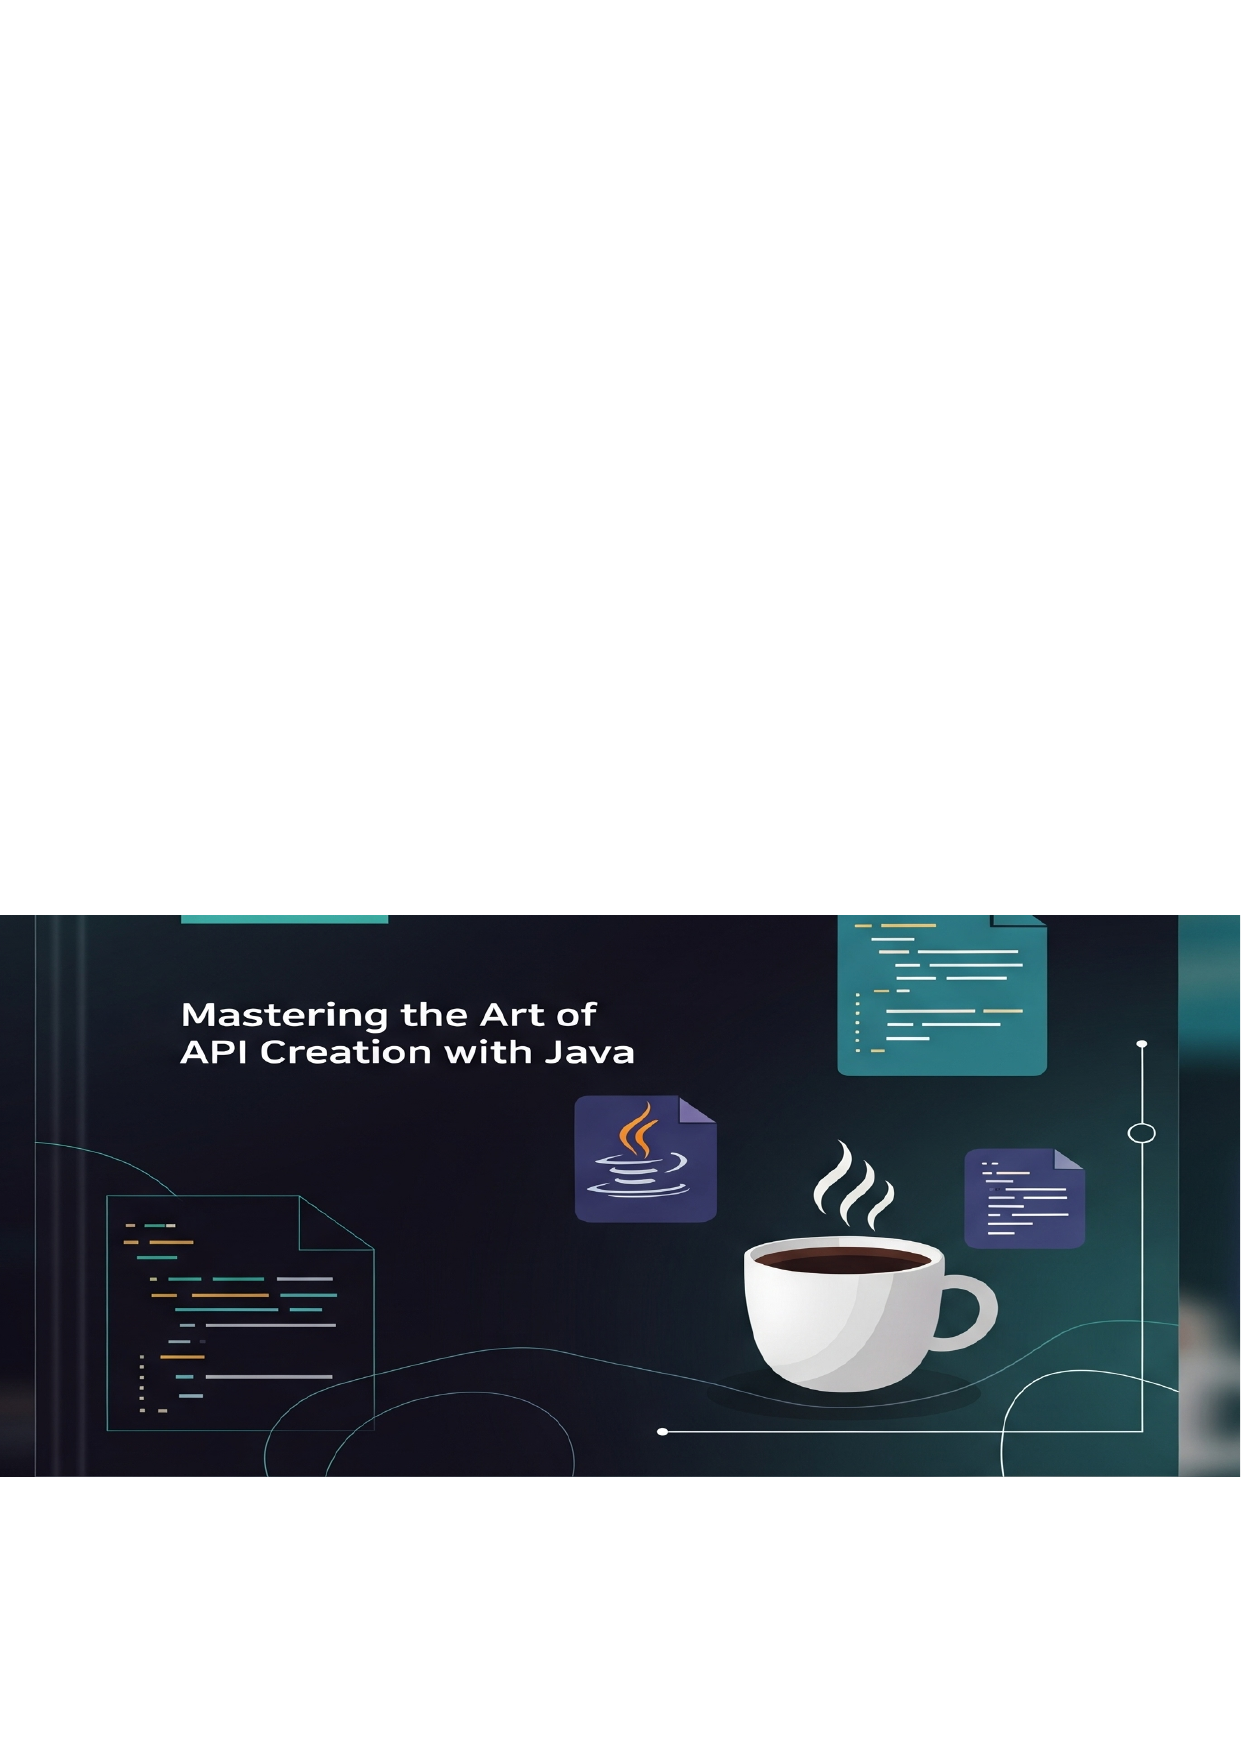

Por Que Usar Spring no Desenvolvimento de APIs
O Spring Framework, especialmente com o módulo Spring Boot, simplifica drasticamente o desenvolvimento de APIs REST em Java. Abaixo, listamos suas principais vantagens com exemplos práticos.